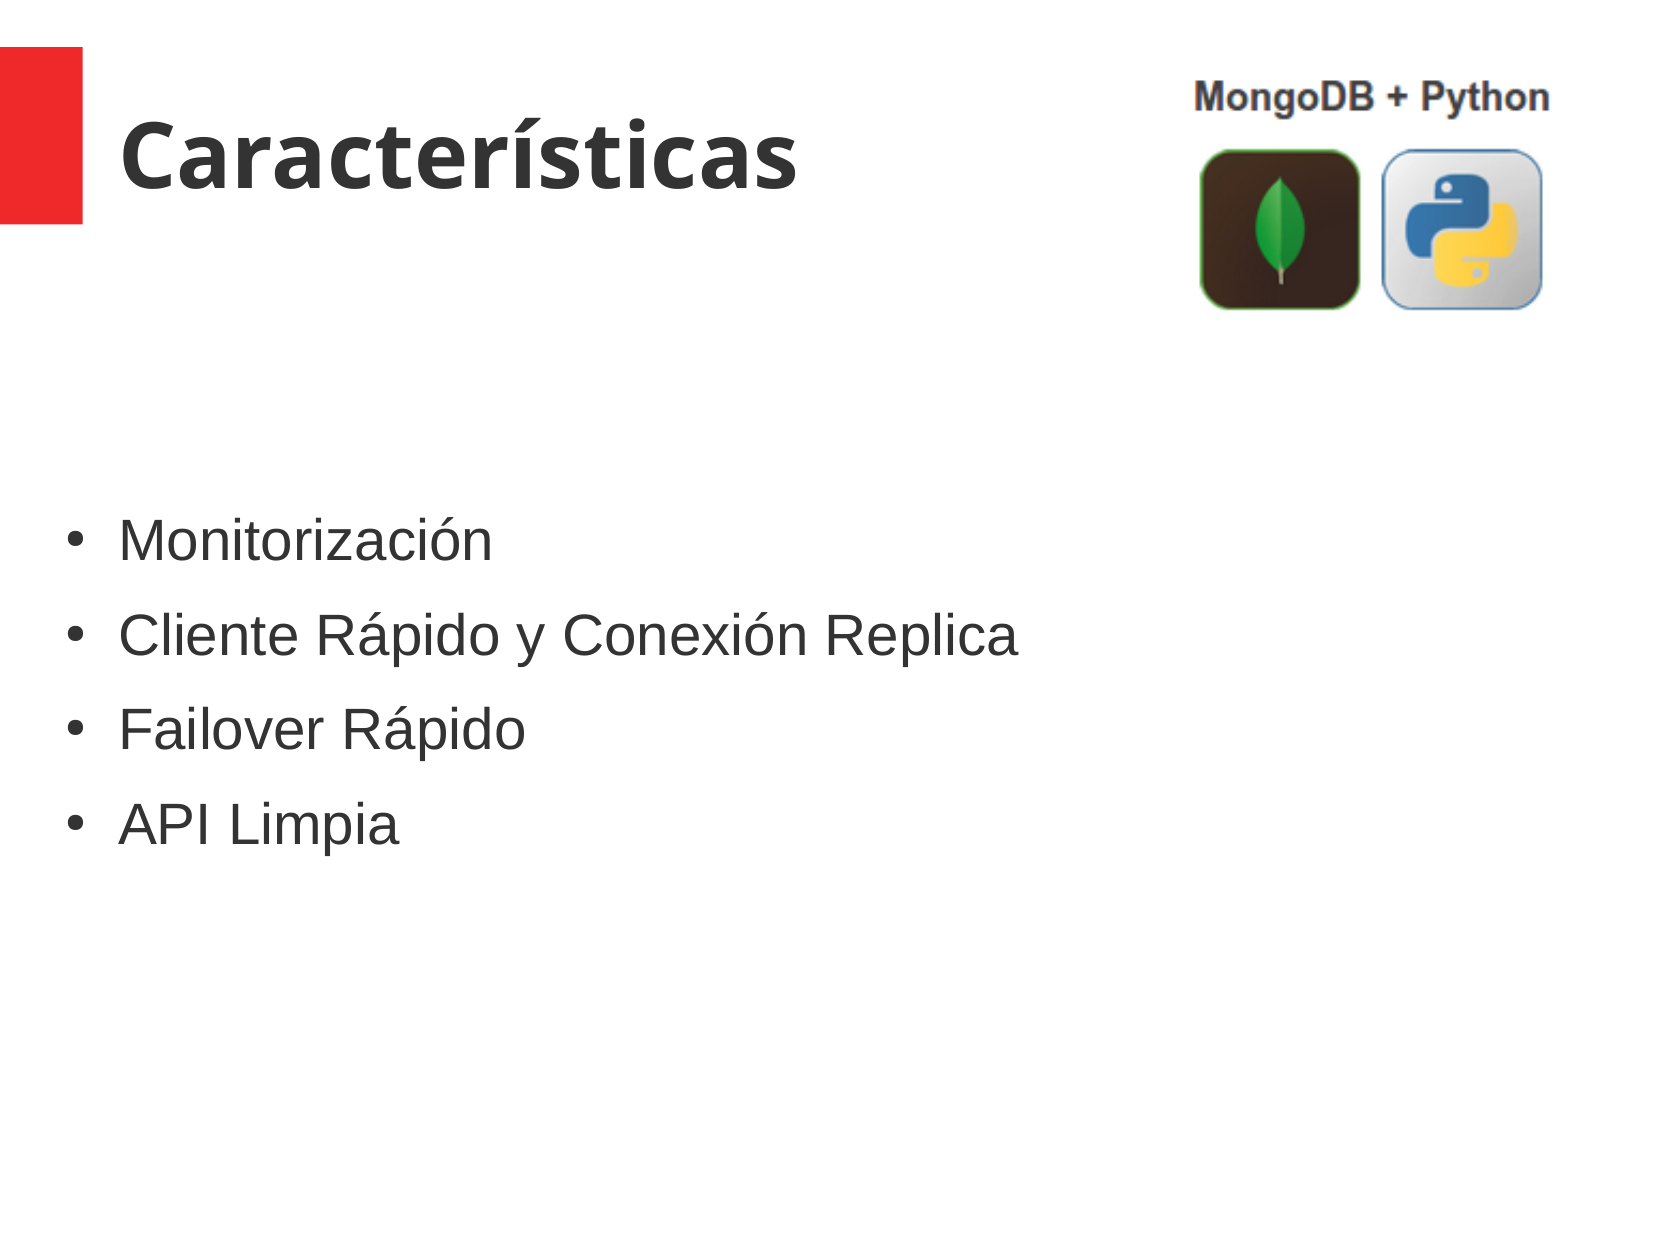

# Características
Monitorización
Cliente Rápido y Conexión Replica
Failover Rápido
API Limpia